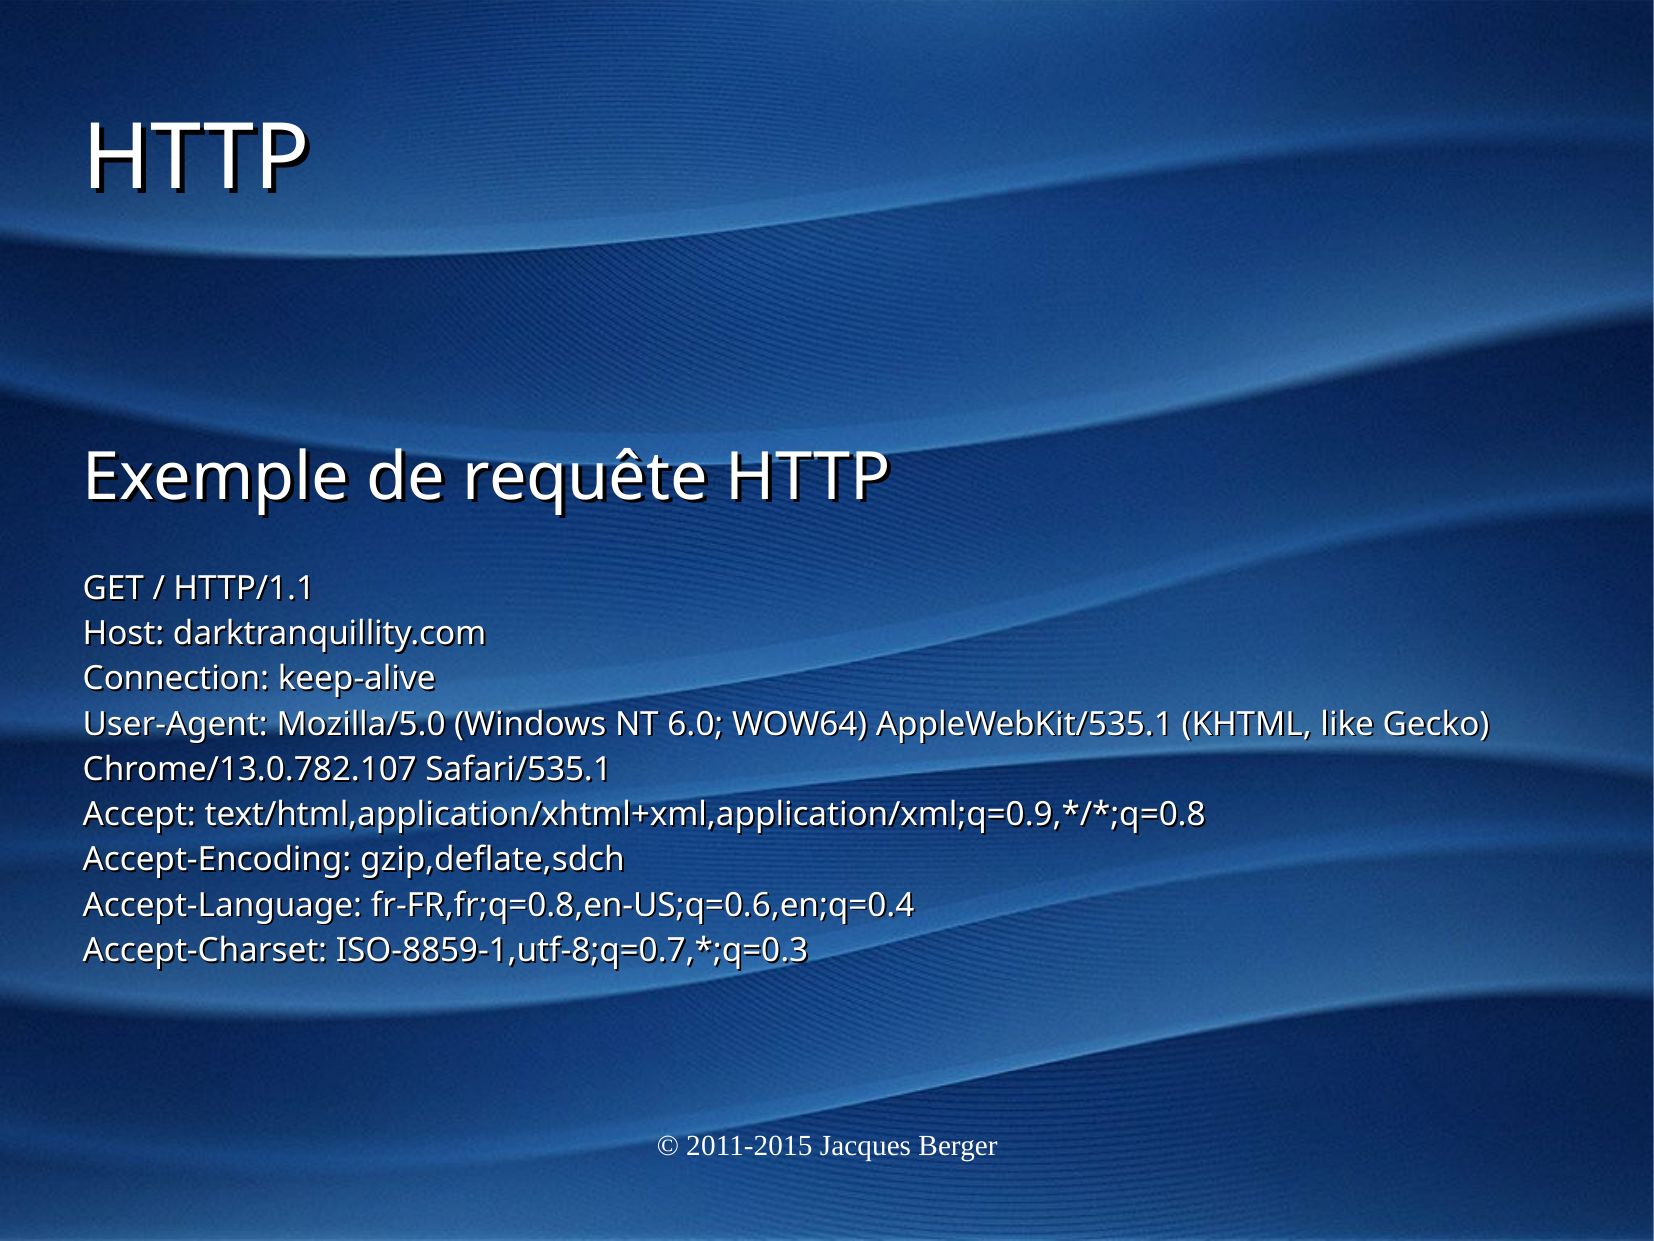

# HTTP
Exemple de requête HTTP
GET / HTTP/1.1
Host: darktranquillity.com
Connection: keep-alive
User-Agent: Mozilla/5.0 (Windows NT 6.0; WOW64) AppleWebKit/535.1 (KHTML, like Gecko) Chrome/13.0.782.107 Safari/535.1
Accept: text/html,application/xhtml+xml,application/xml;q=0.9,*/*;q=0.8
Accept-Encoding: gzip,deflate,sdch
Accept-Language: fr-FR,fr;q=0.8,en-US;q=0.6,en;q=0.4
Accept-Charset: ISO-8859-1,utf-8;q=0.7,*;q=0.3
© 2011-2015 Jacques Berger